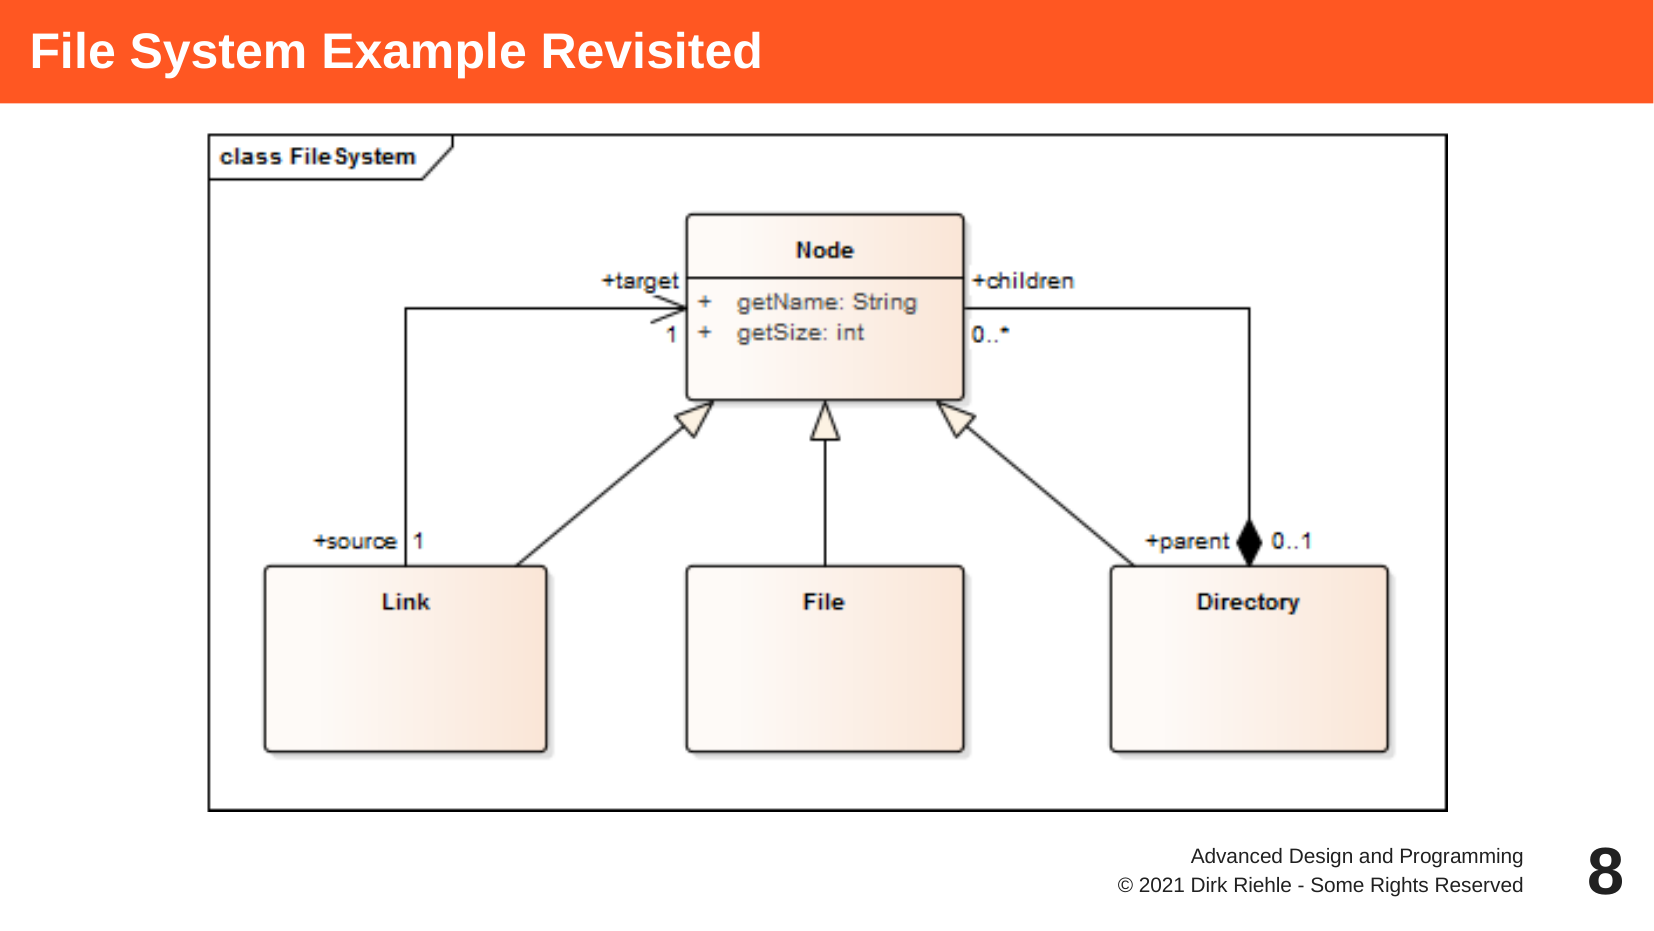

# File System Example Revisited
Advanced Design and Programming
8
© 2021 Dirk Riehle - Some Rights Reserved